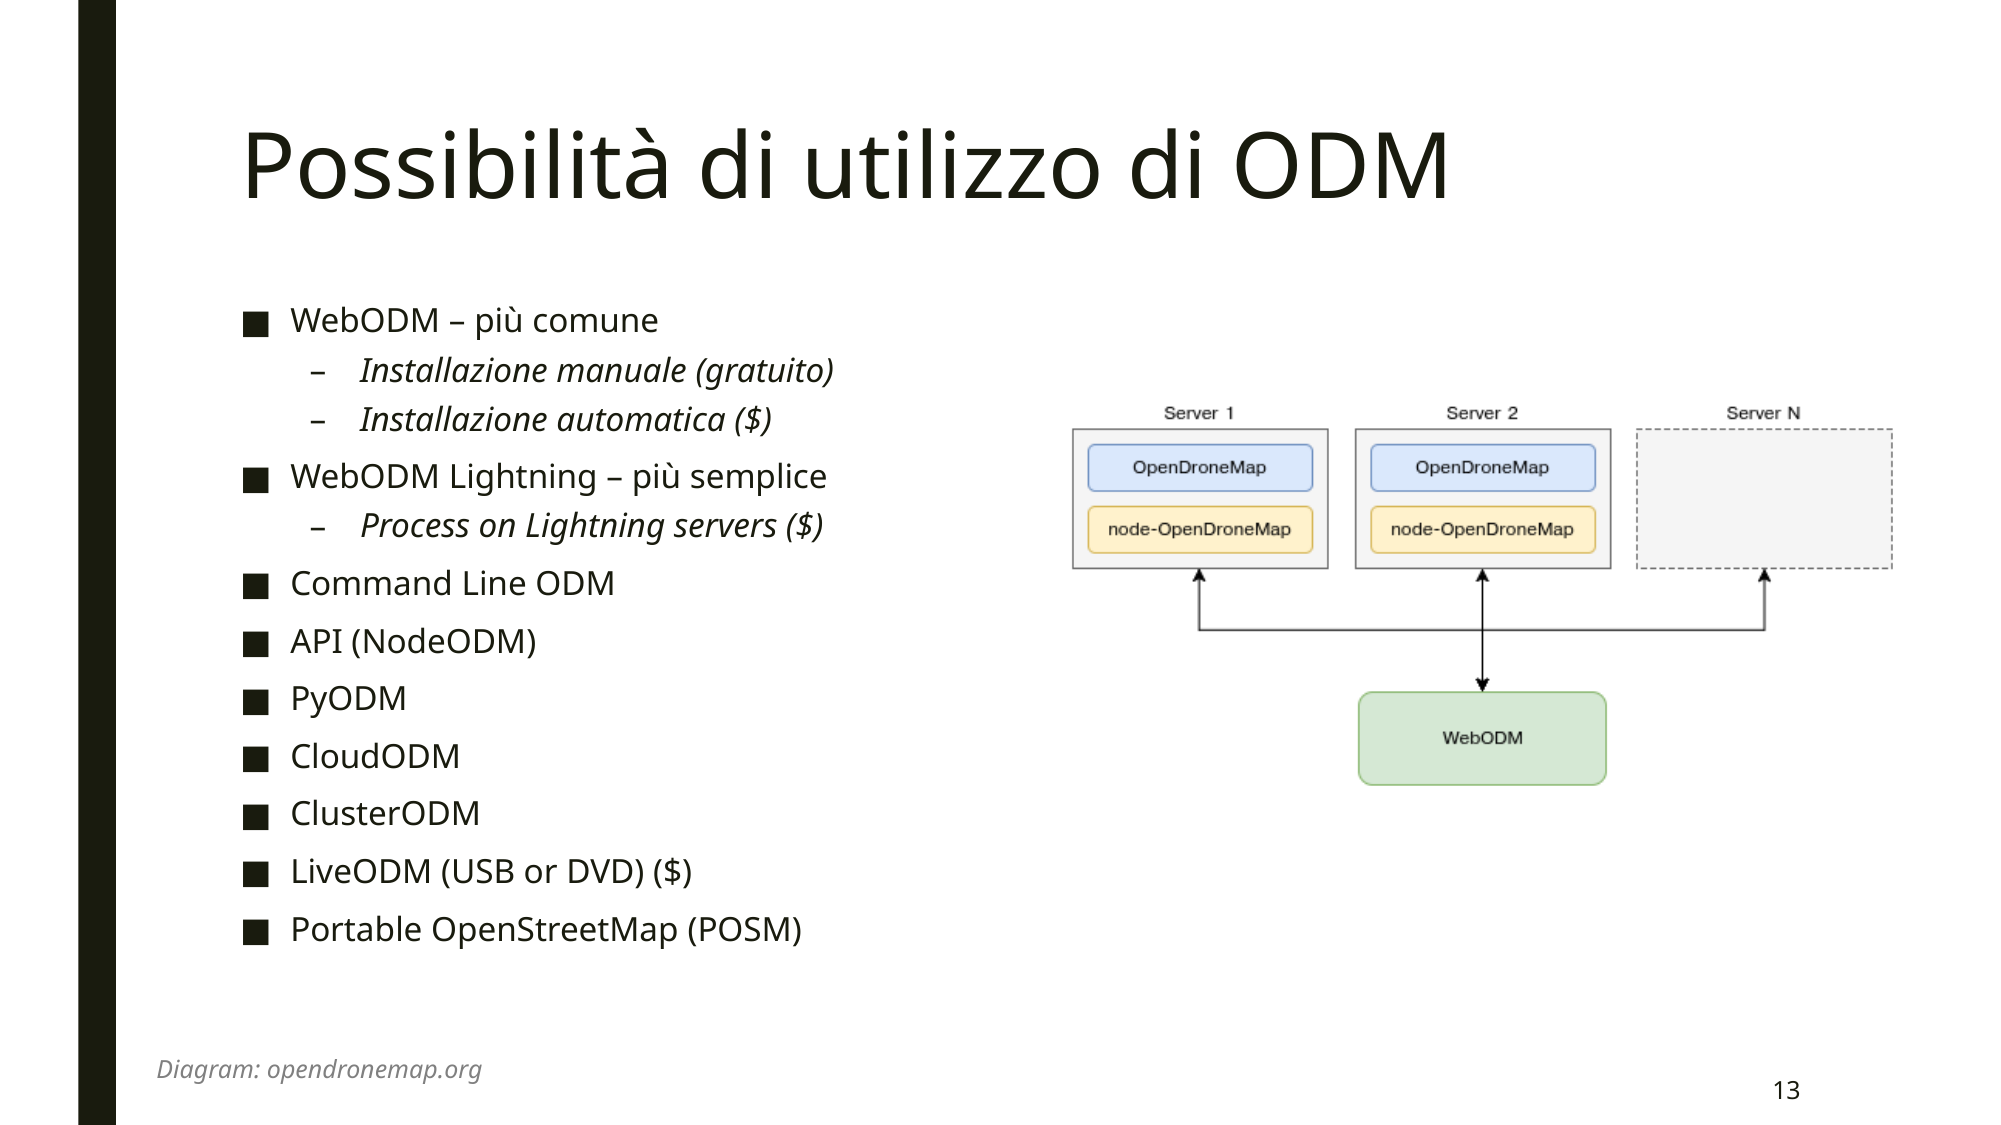

# Possibilità di utilizzo di ODM
WebODM – più comune
Installazione manuale (gratuito)
Installazione automatica ($)
WebODM Lightning – più semplice
Process on Lightning servers ($)
Command Line ODM
API (NodeODM)
PyODM
CloudODM
ClusterODM
LiveODM (USB or DVD) ($)
Portable OpenStreetMap (POSM)
Diagram: opendronemap.org